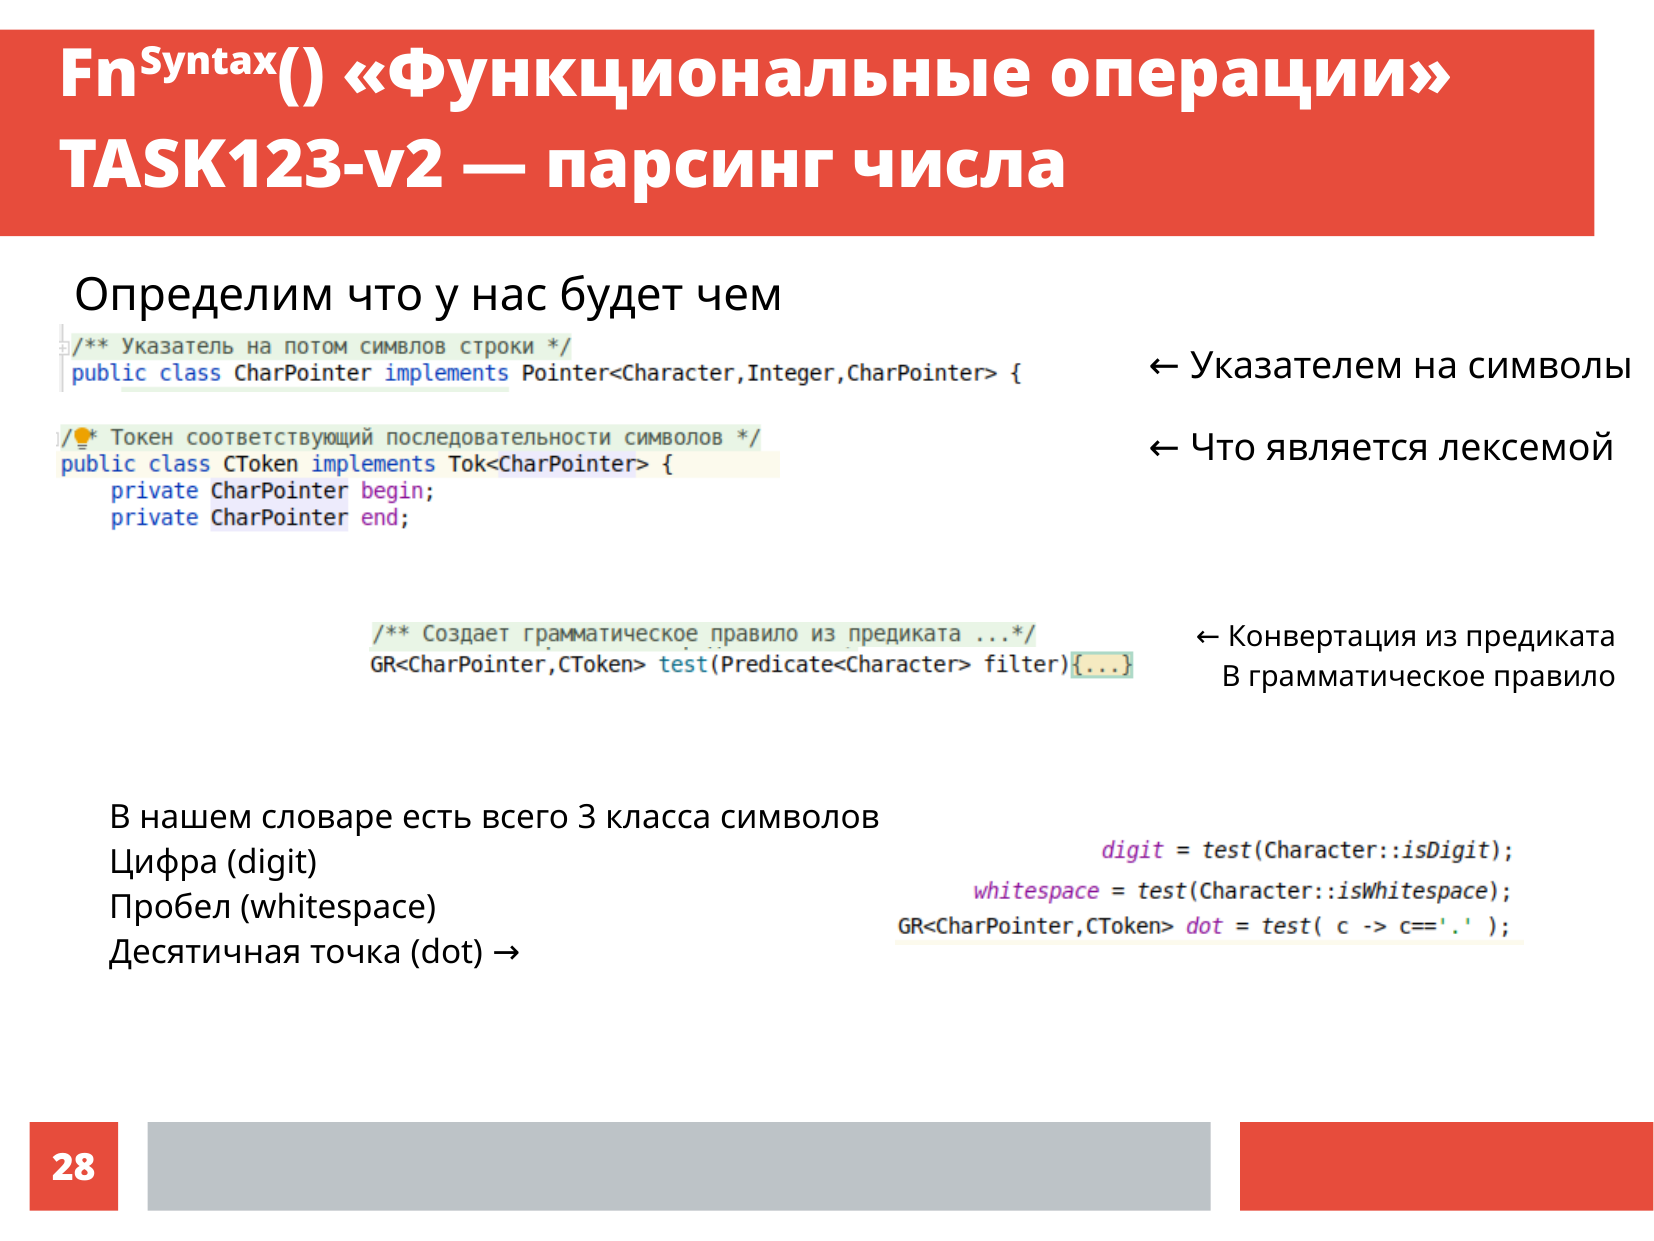

# FnSyntax() «Функциональные операции» TASK123-v2 — парсинг числа
Определим что у нас будет чем
← Указателем на символы
← Что является лексемой
← Конвертация из предиката
В грамматическое правило
В нашем словаре есть всего 3 класса символов
Цифра (digit)
Пробел (whitespace)
Десятичная точка (dot) →
28